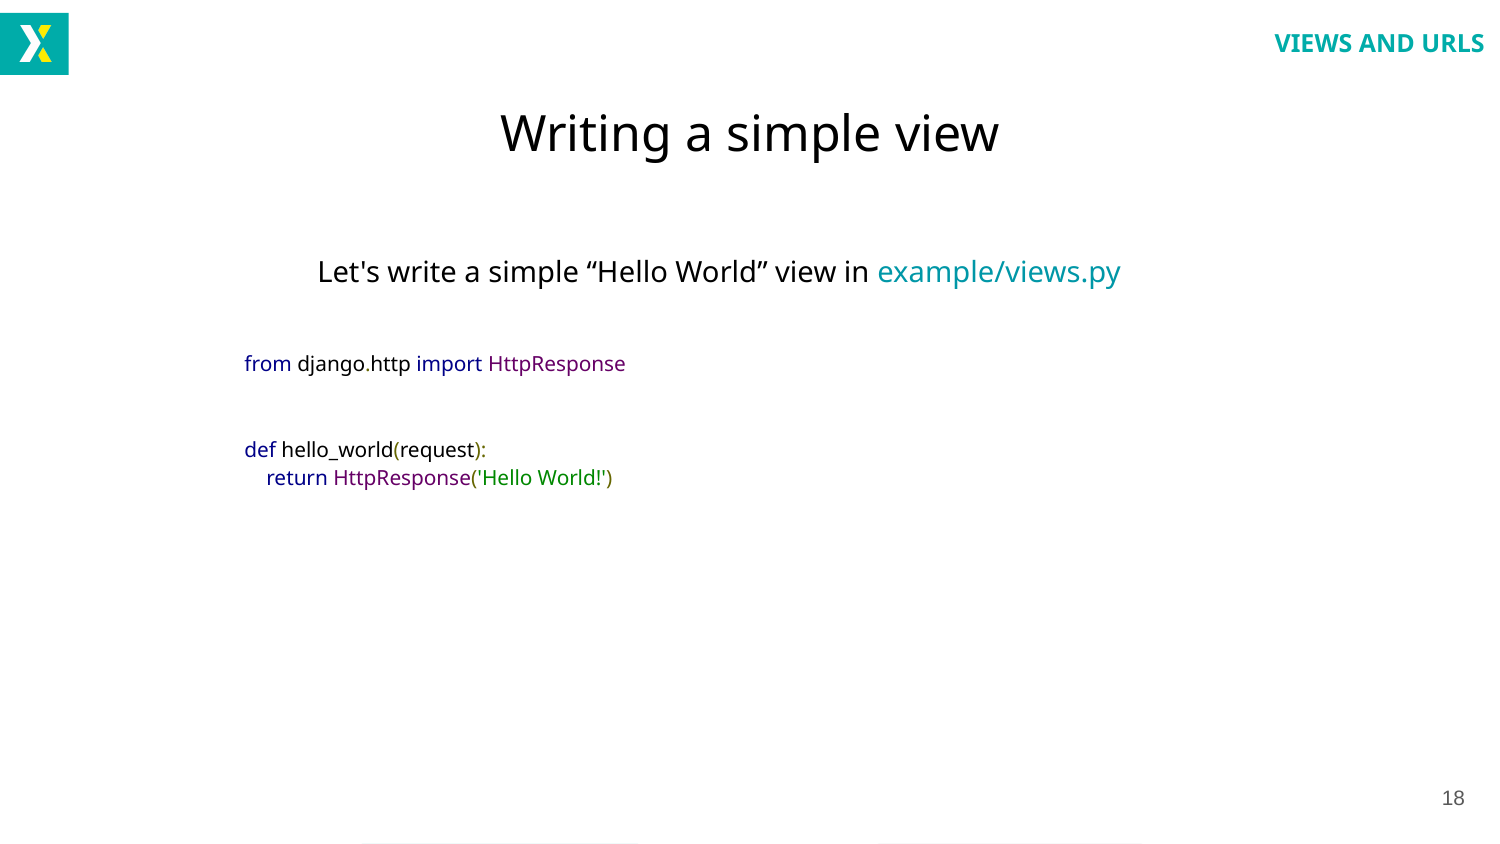

Writing a simple view
Let's write a simple “Hello World” view in example/views.py
from django.http import HttpResponse
def hello_world(request):
 return HttpResponse('Hello World!')